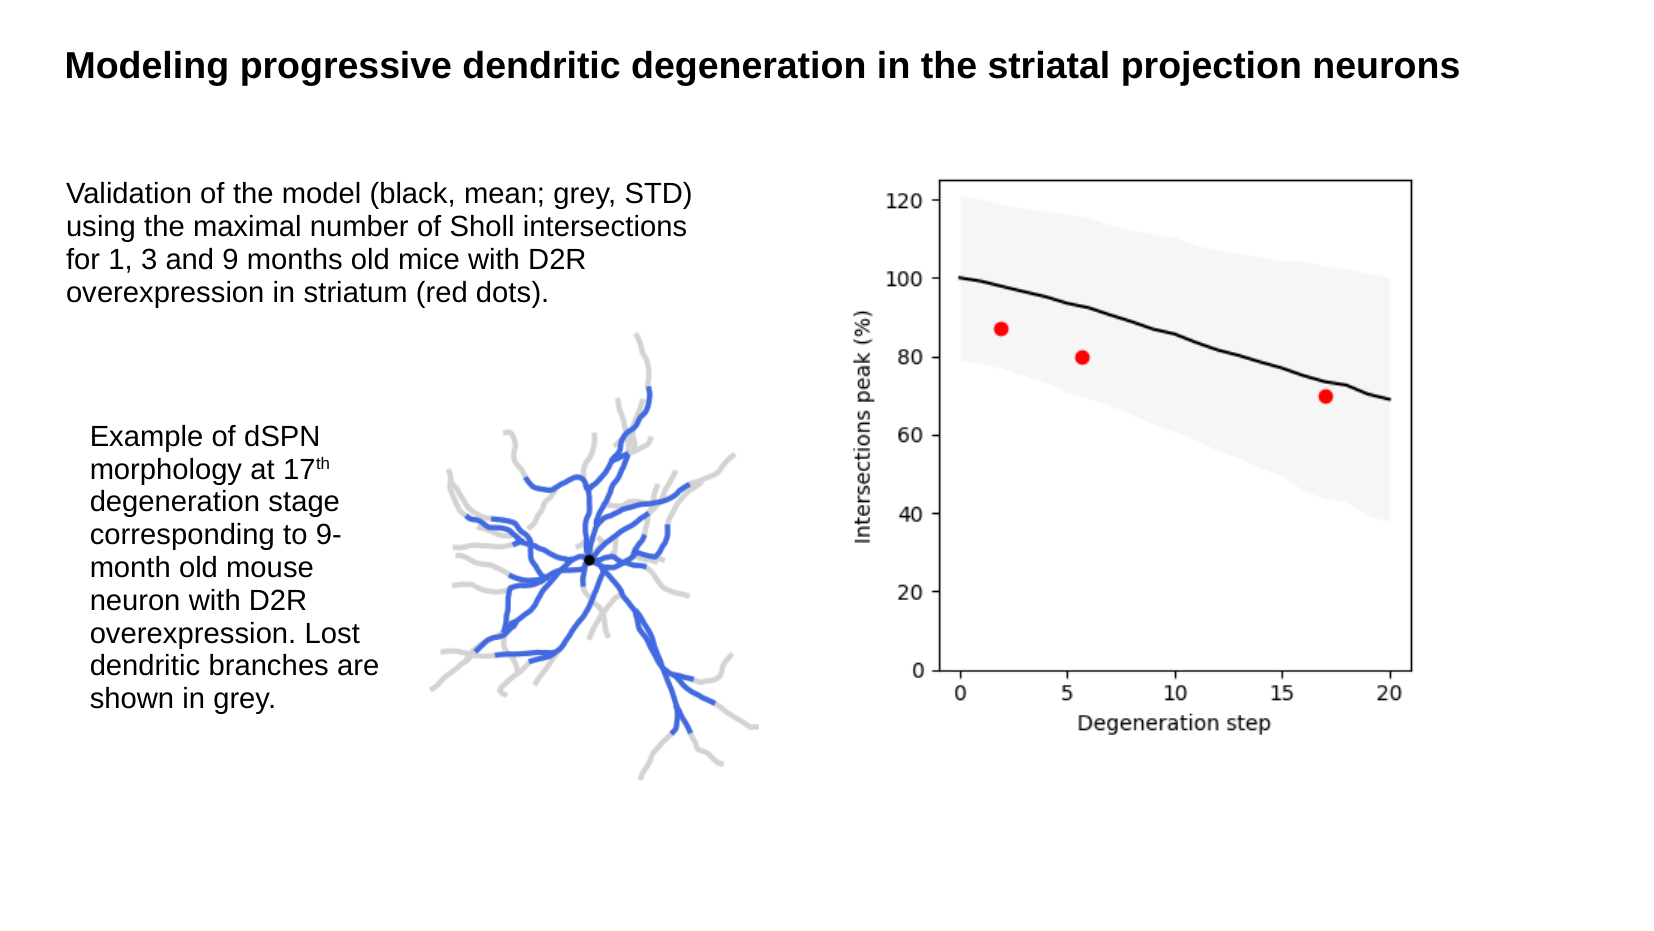

Modeling progressive dendritic degeneration in the striatal projection neurons
Validation of the model (black, mean; grey, STD) using the maximal number of Sholl intersections for 1, 3 and 9 months old mice with D2R overexpression in striatum (red dots).
Example of dSPN morphology at 17th degeneration stage corresponding to 9-month old mouse neuron with D2R overexpression. Lost dendritic branches are shown in grey.